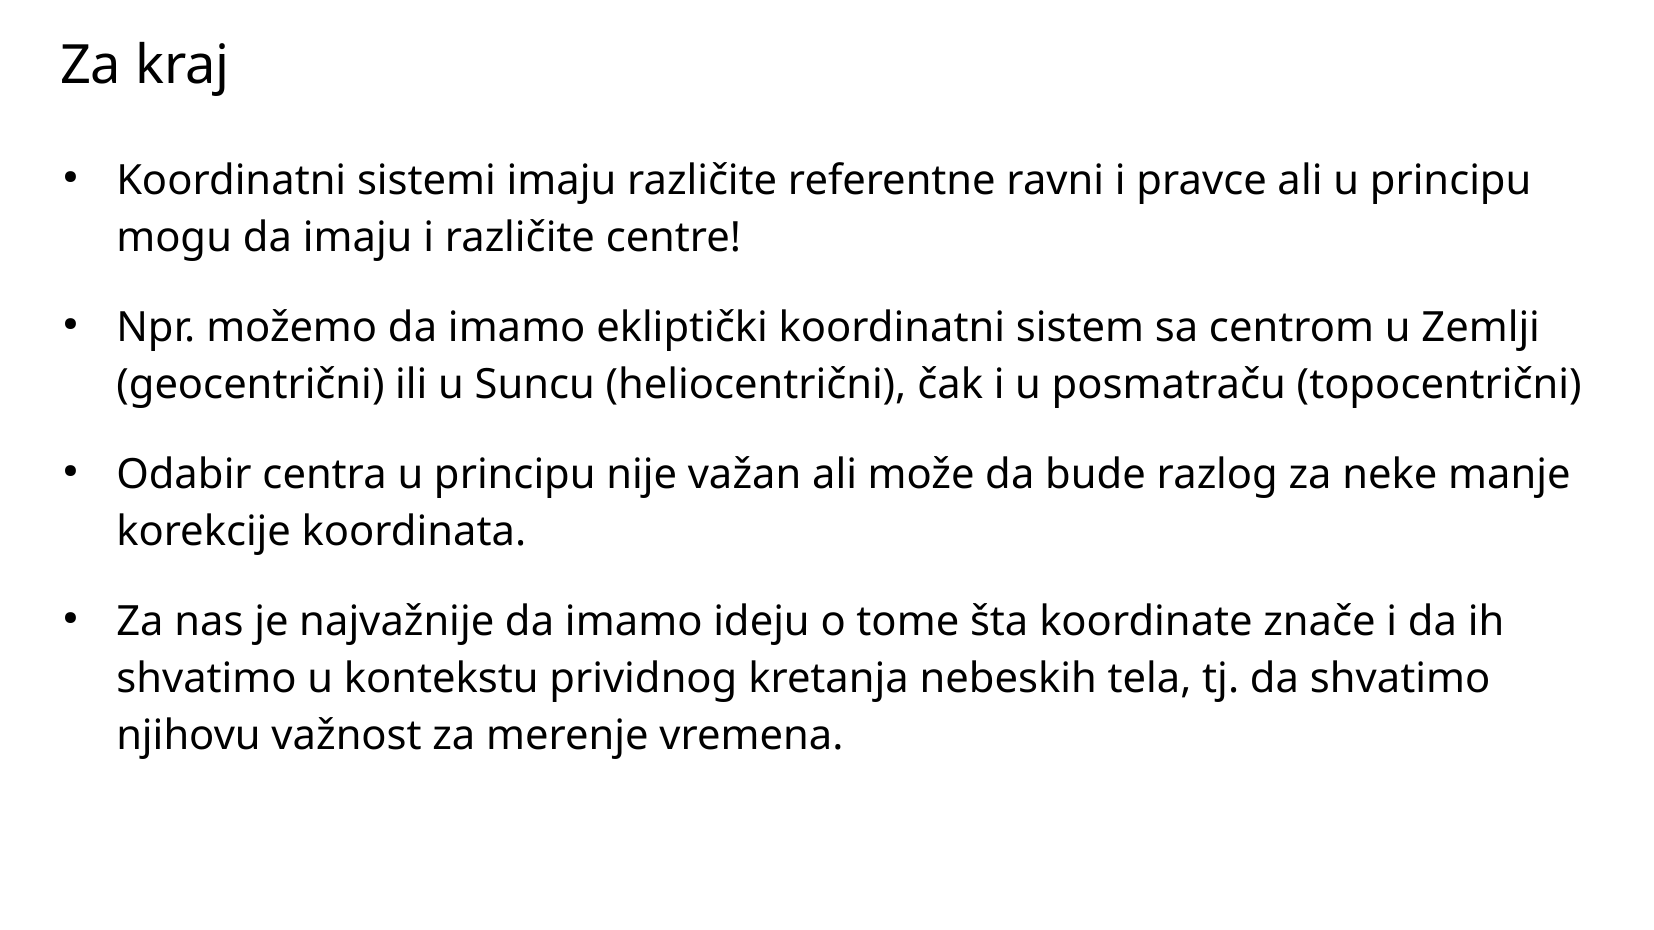

# Za kraj
Koordinatni sistemi imaju različite referentne ravni i pravce ali u principu mogu da imaju i različite centre!
Npr. možemo da imamo ekliptički koordinatni sistem sa centrom u Zemlji (geocentrični) ili u Suncu (heliocentrični), čak i u posmatraču (topocentrični)
Odabir centra u principu nije važan ali može da bude razlog za neke manje korekcije koordinata.
Za nas je najvažnije da imamo ideju o tome šta koordinate znače i da ih shvatimo u kontekstu prividnog kretanja nebeskih tela, tj. da shvatimo njihovu važnost za merenje vremena.